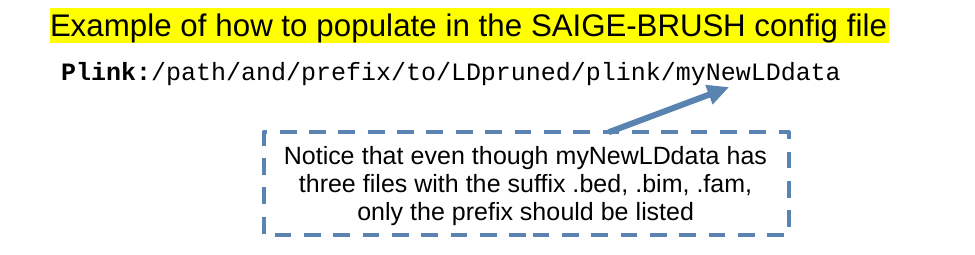

Example of how to populate in the SAIGE-BRUSH config file
Plink:/path/and/prefix/to/LDpruned/plink/myNewLDdata
Notice that even though myNewLDdata has three files with the suffix .bed, .bim, .fam, only the prefix should be listed